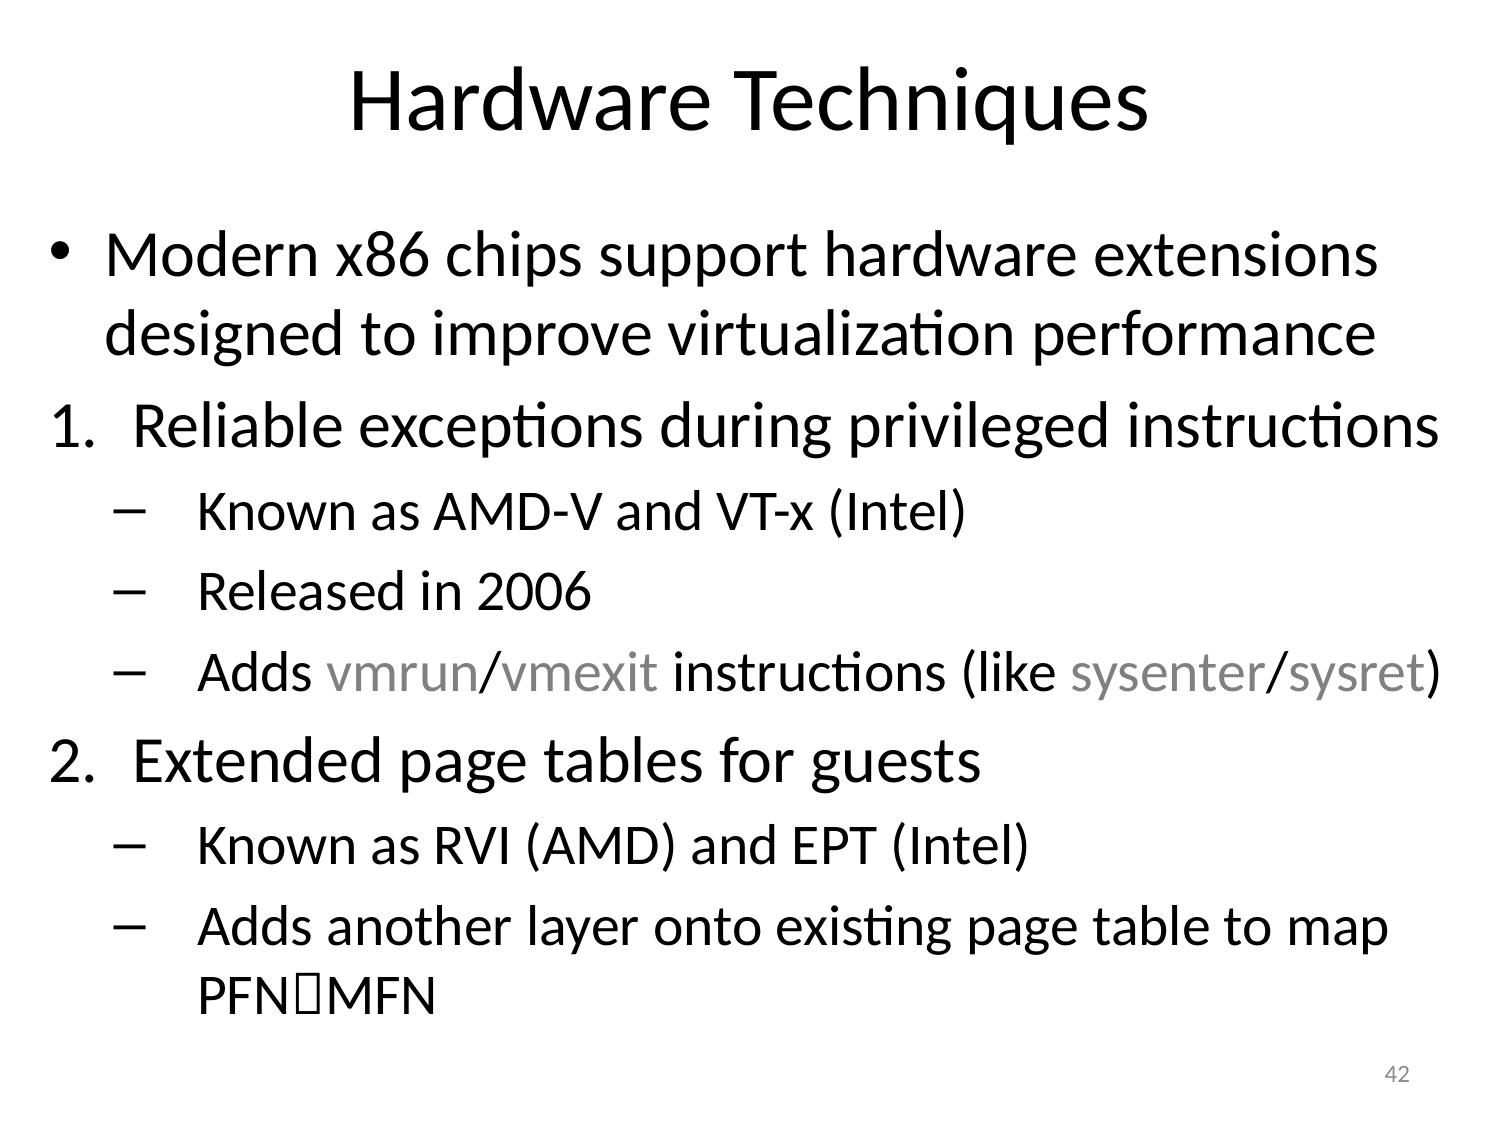

# Hardware Techniques
Modern x86 chips support hardware extensions designed to improve virtualization performance
Reliable exceptions during privileged instructions
Known as AMD-V and VT-x (Intel)
Released in 2006
Adds vmrun/vmexit instructions (like sysenter/sysret)
Extended page tables for guests
Known as RVI (AMD) and EPT (Intel)
Adds another layer onto existing page table to map PFNMFN